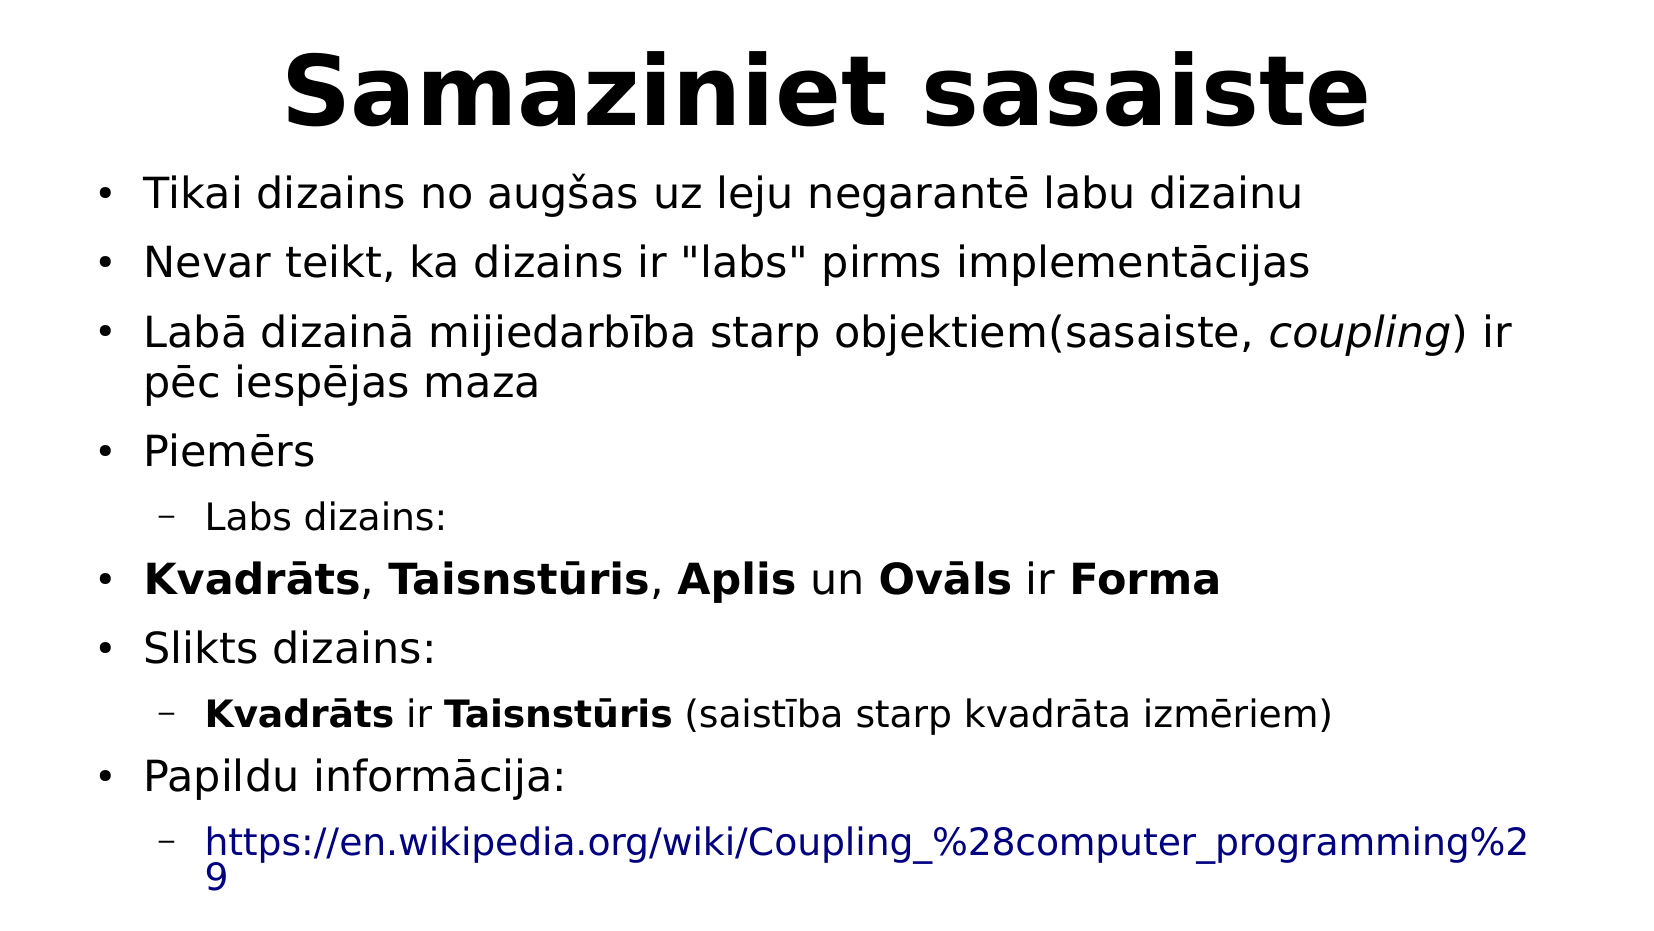

# Samaziniet sasaiste
Tikai dizains no augšas uz leju negarantē labu dizainu
Nevar teikt, ka dizains ir "labs" pirms implementācijas
Labā dizainā mijiedarbība starp objektiem(sasaiste, coupling) ir pēc iespējas maza
Piemērs
Labs dizains:
Kvadrāts, Taisnstūris, Aplis un Ovāls ir Forma
Slikts dizains:
Kvadrāts ir Taisnstūris (saistība starp kvadrāta izmēriem)
Papildu informācija:
https://en.wikipedia.org/wiki/Coupling_%28computer_programming%29